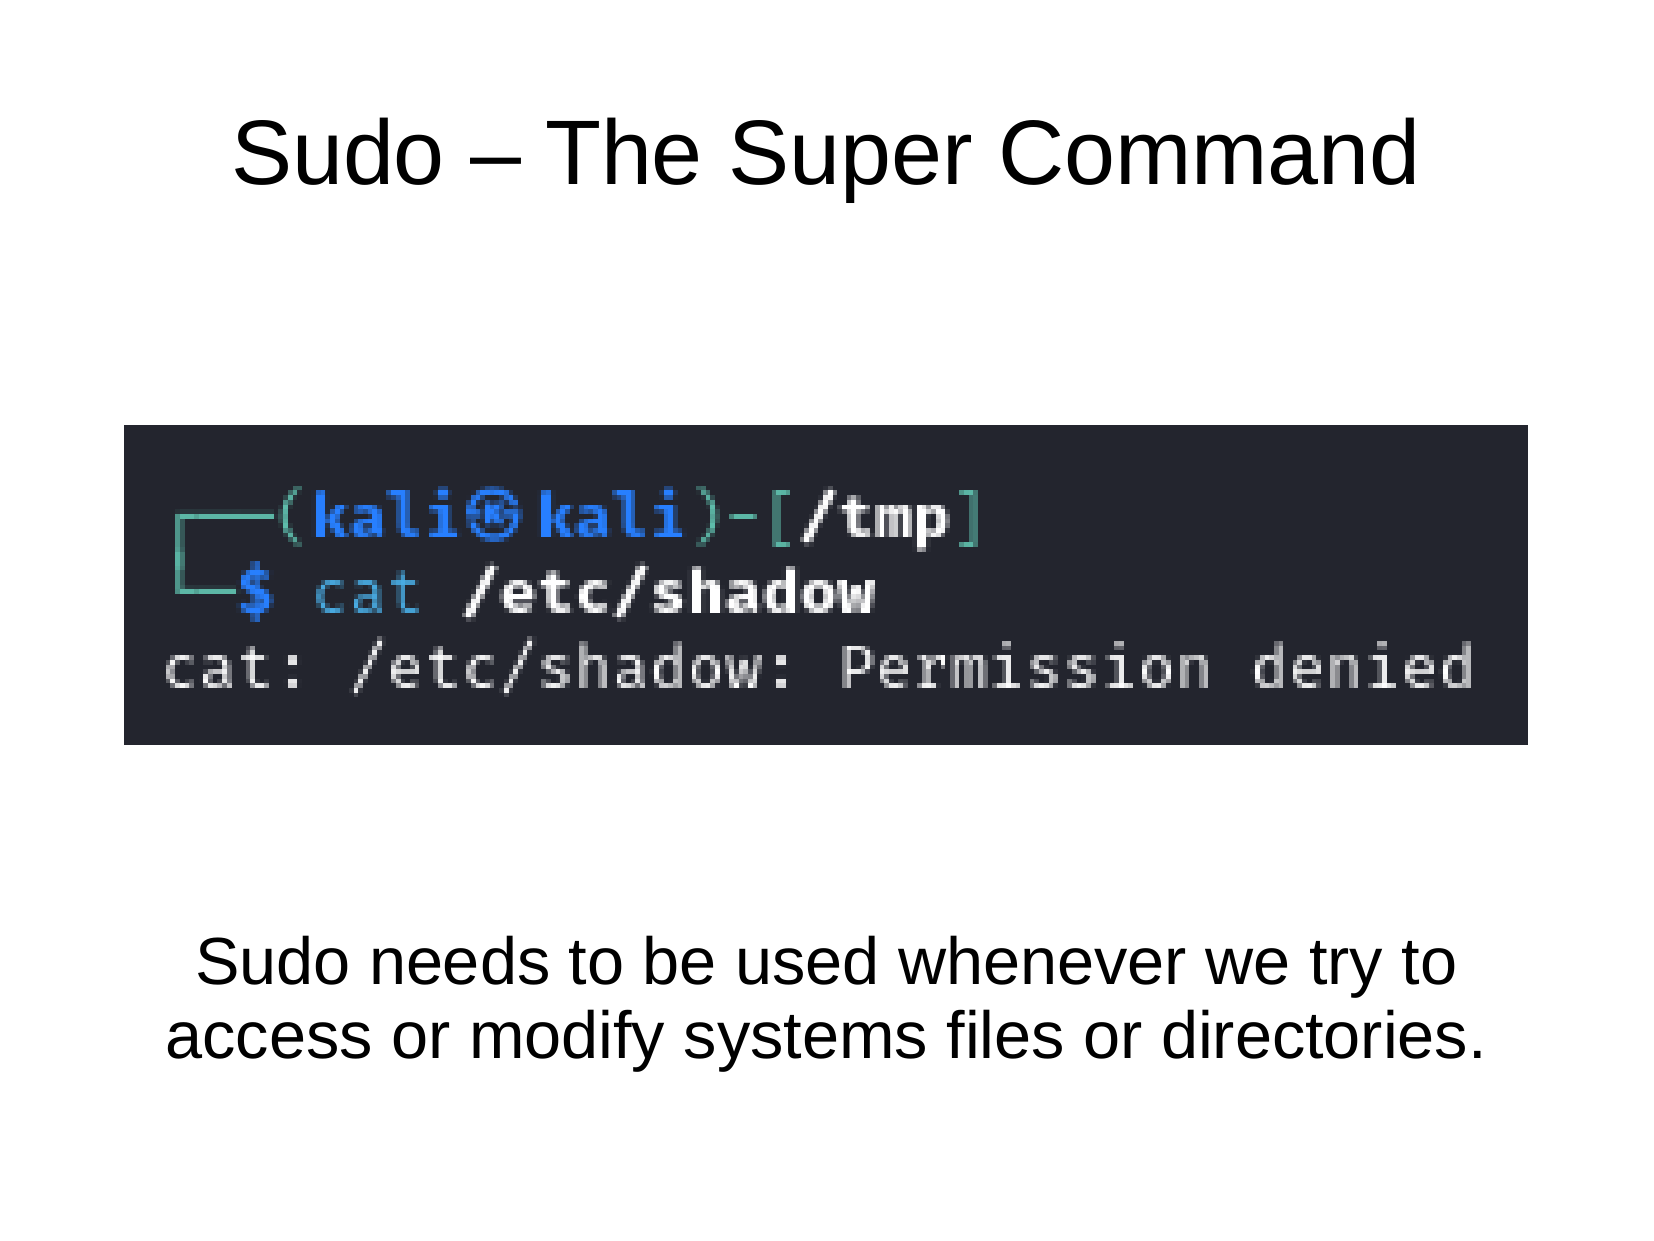

# Sudo – The Super Command
Sudo needs to be used whenever we try to access or modify systems files or directories.